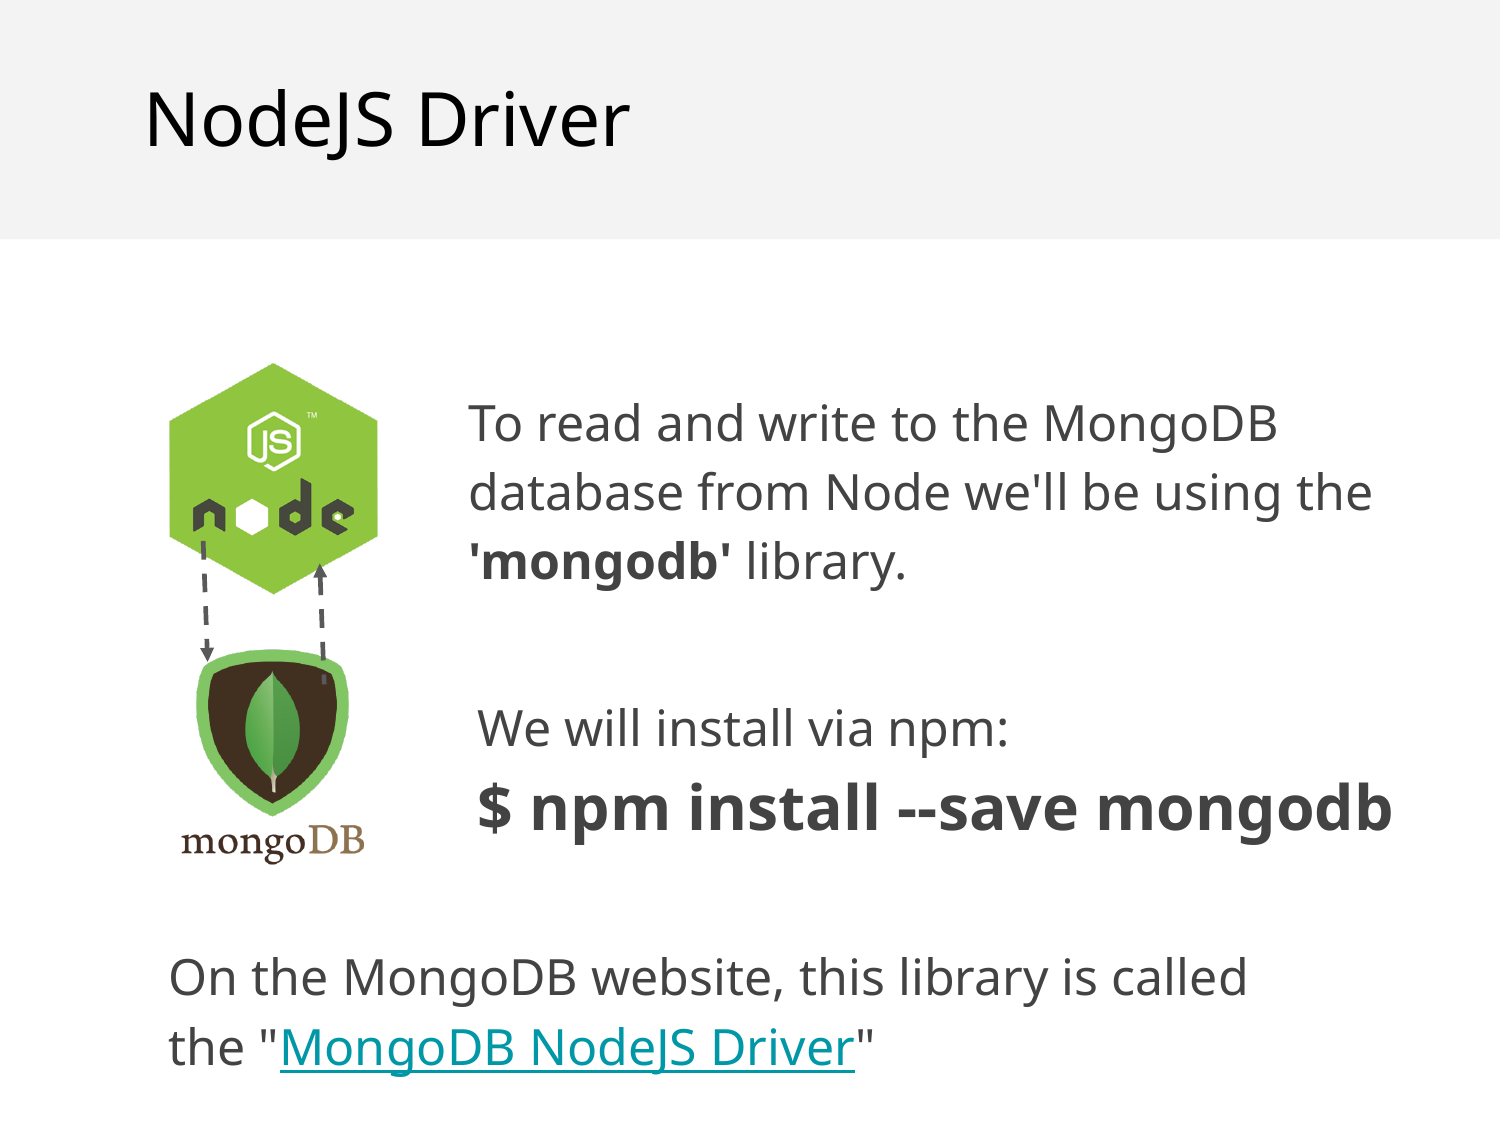

# NodeJS Driver
To read and write to the MongoDB database from Node we'll be using the 'mongodb' library.
We will install via npm:
$ npm install --save mongodb
On the MongoDB website, this library is called the "MongoDB NodeJS Driver"